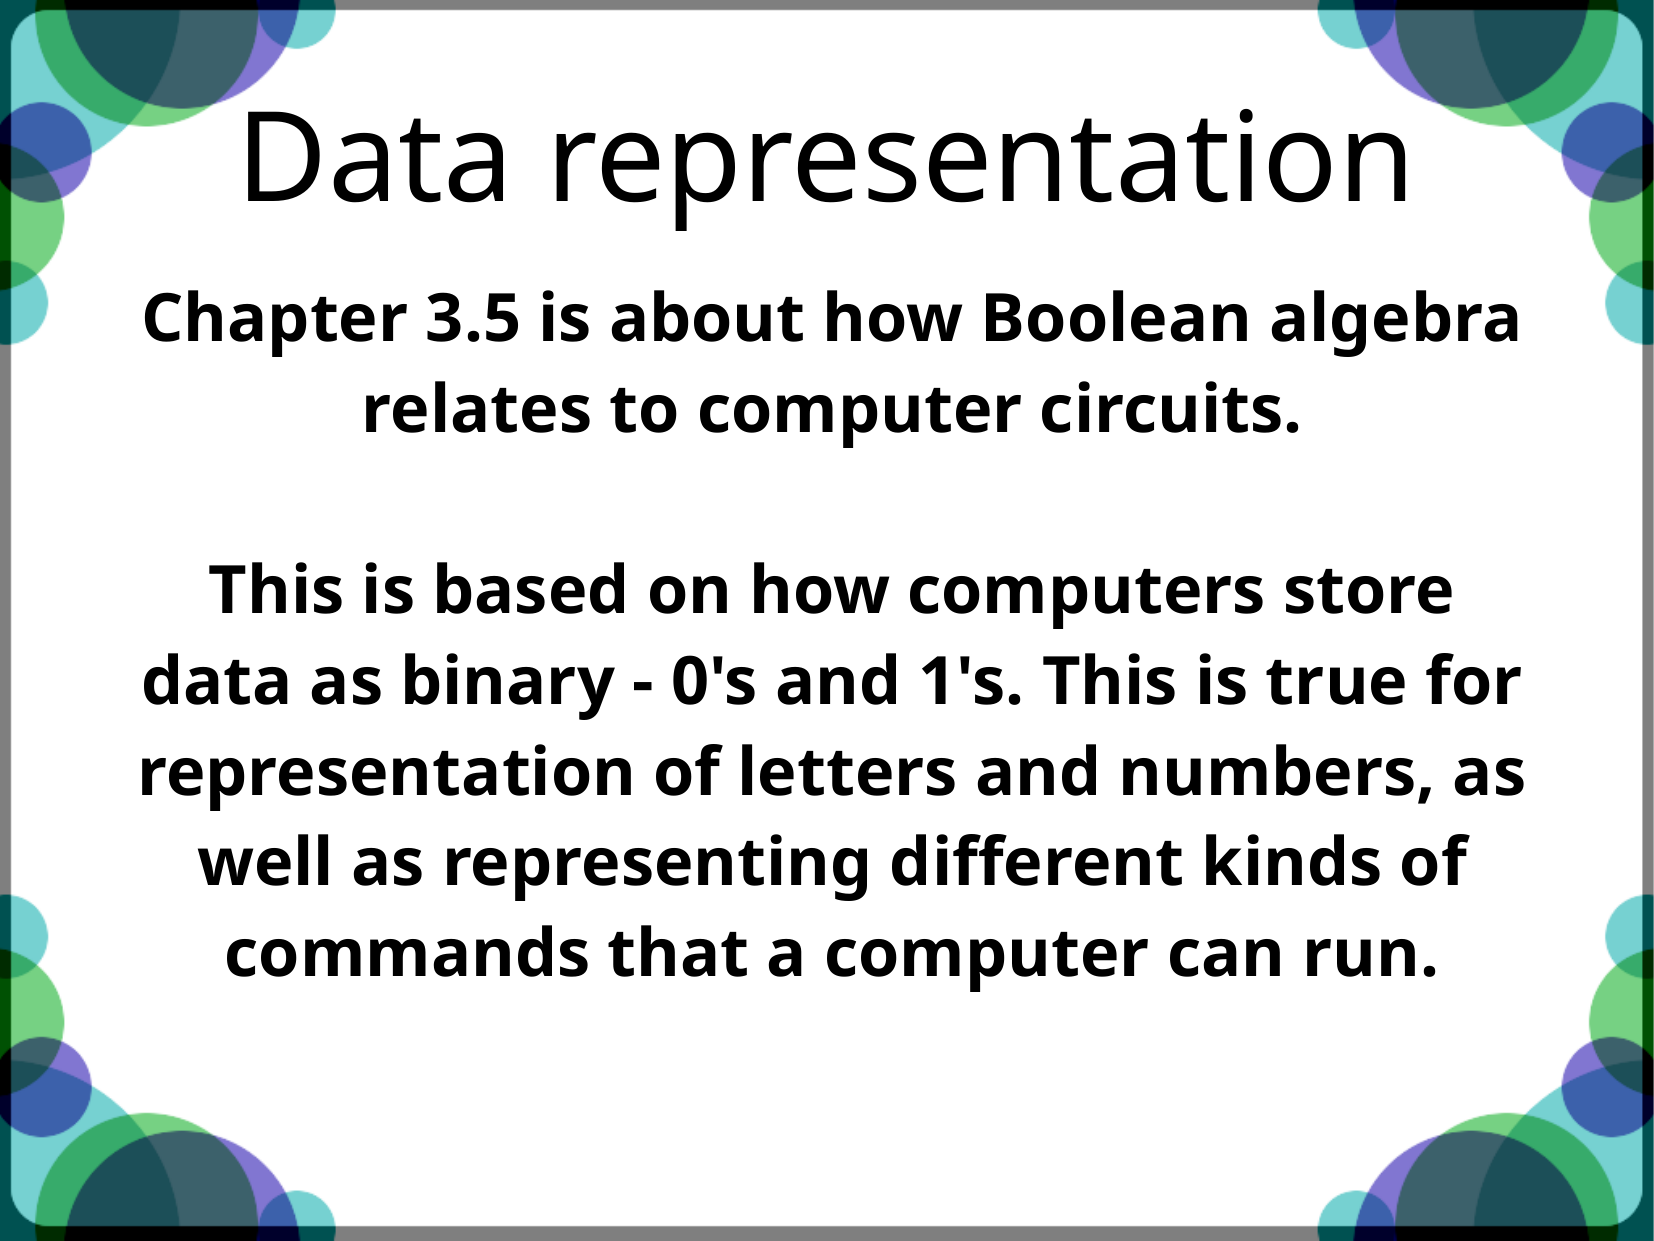

# Data representation
Chapter 3.5 is about how Boolean algebra relates to computer circuits.
This is based on how computers store data as binary - 0's and 1's. This is true for representation of letters and numbers, as well as representing different kinds of commands that a computer can run.